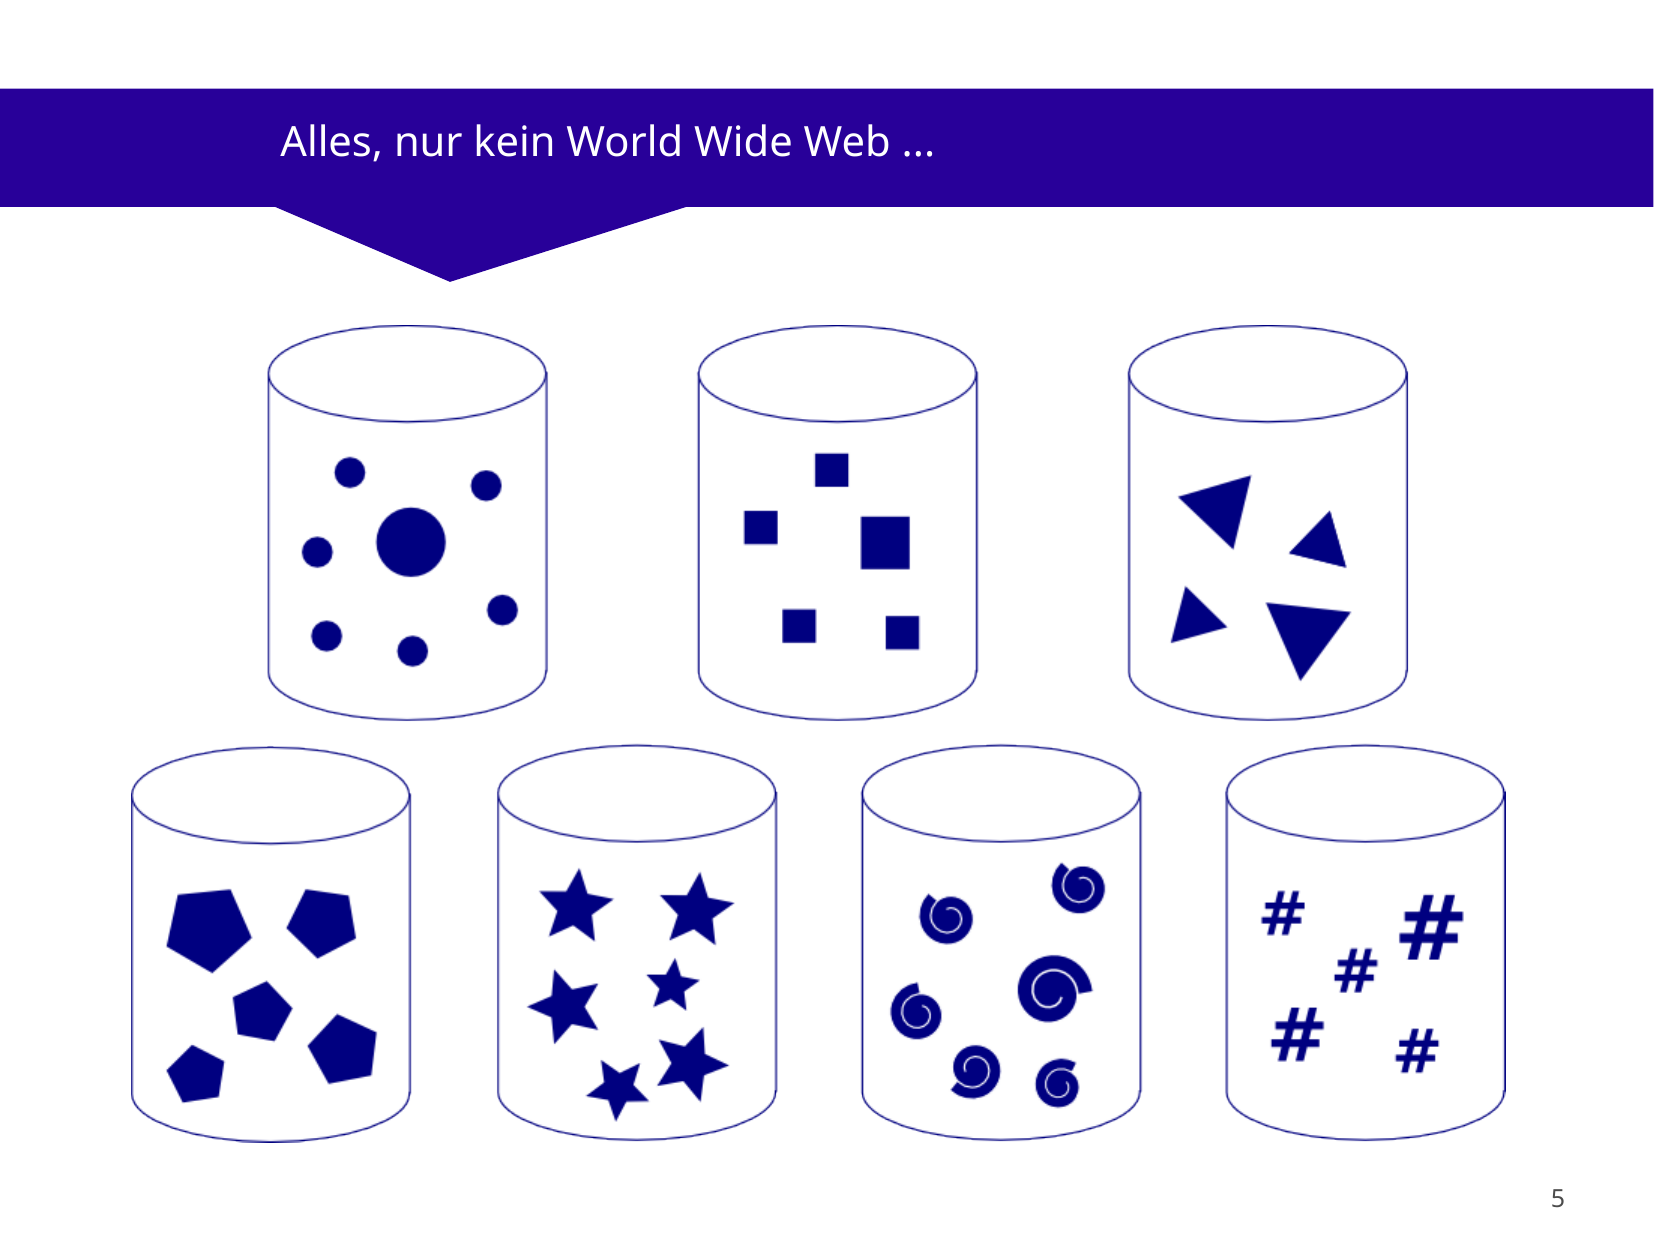

Alles, nur kein World Wide Web ...